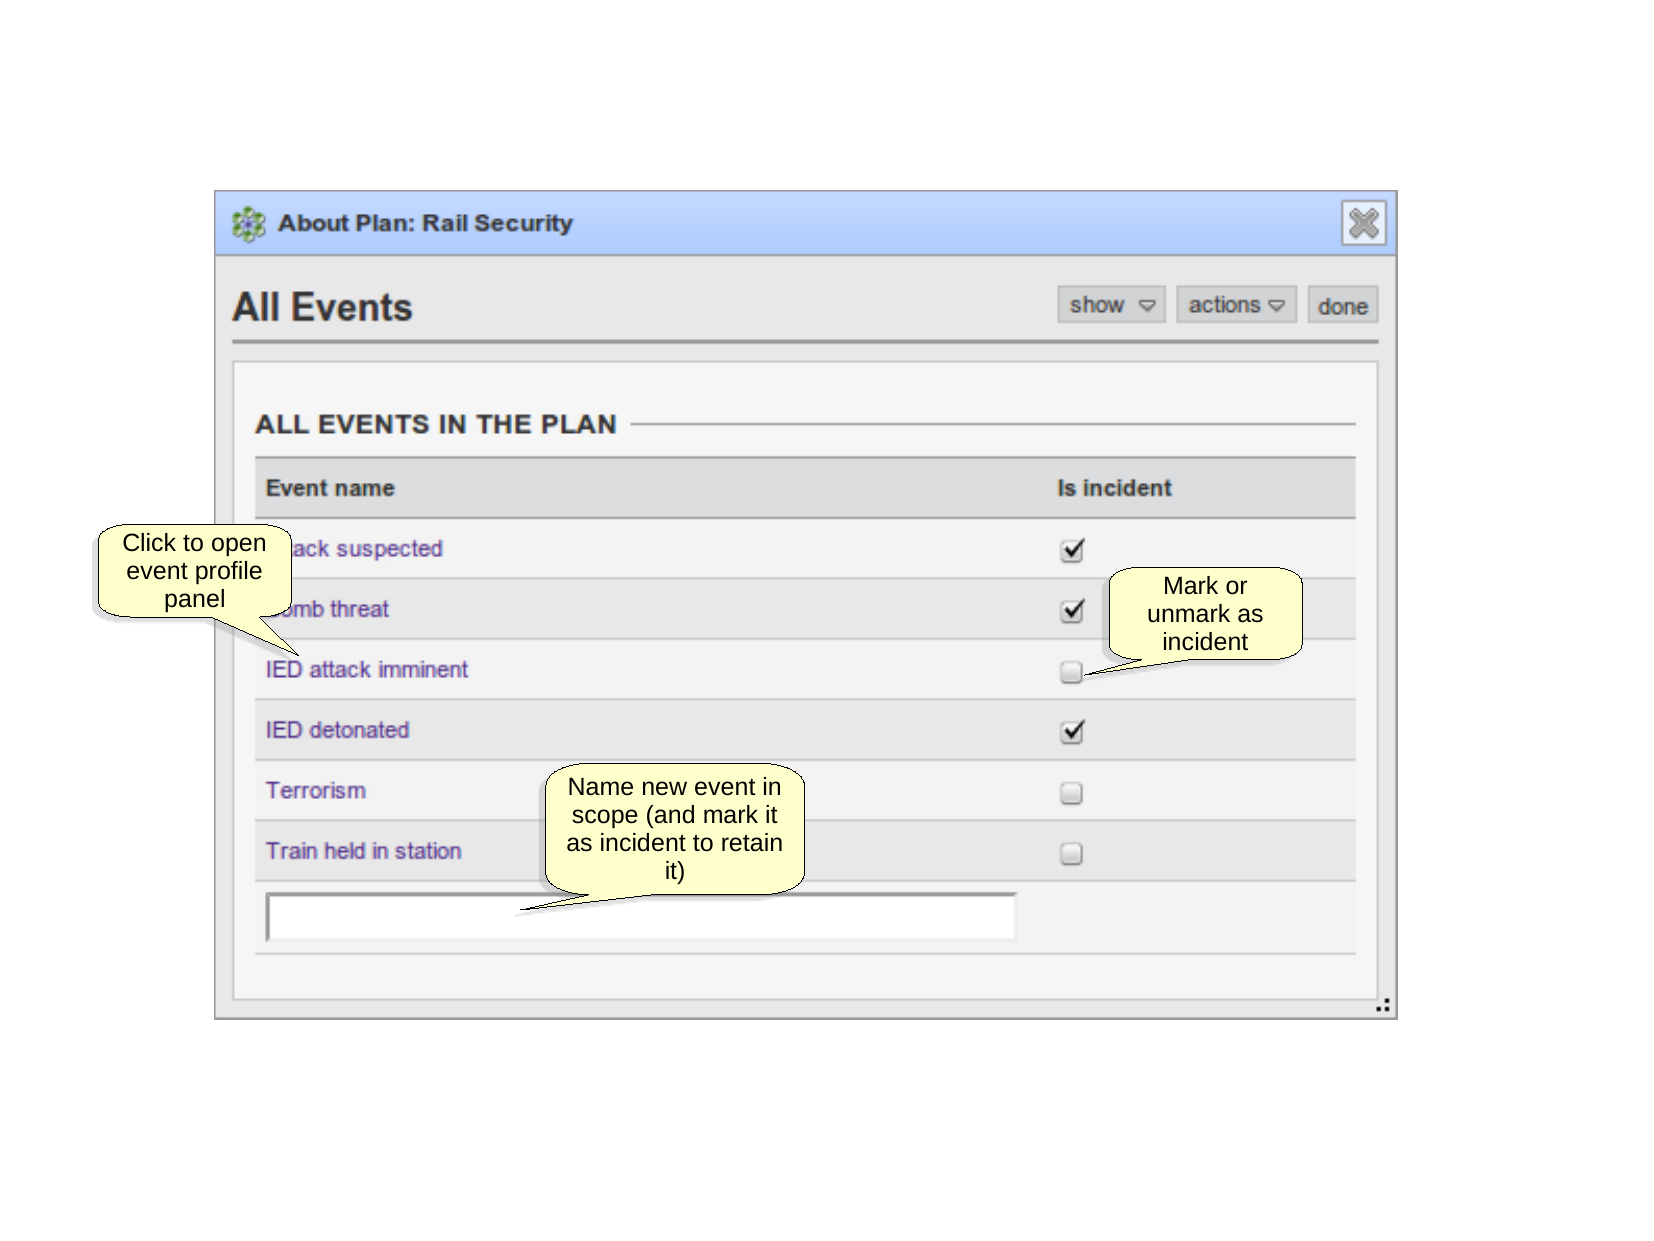

Click to open event profile panel
Mark or unmark as incident
Name new event in scope (and mark it as incident to retain it)